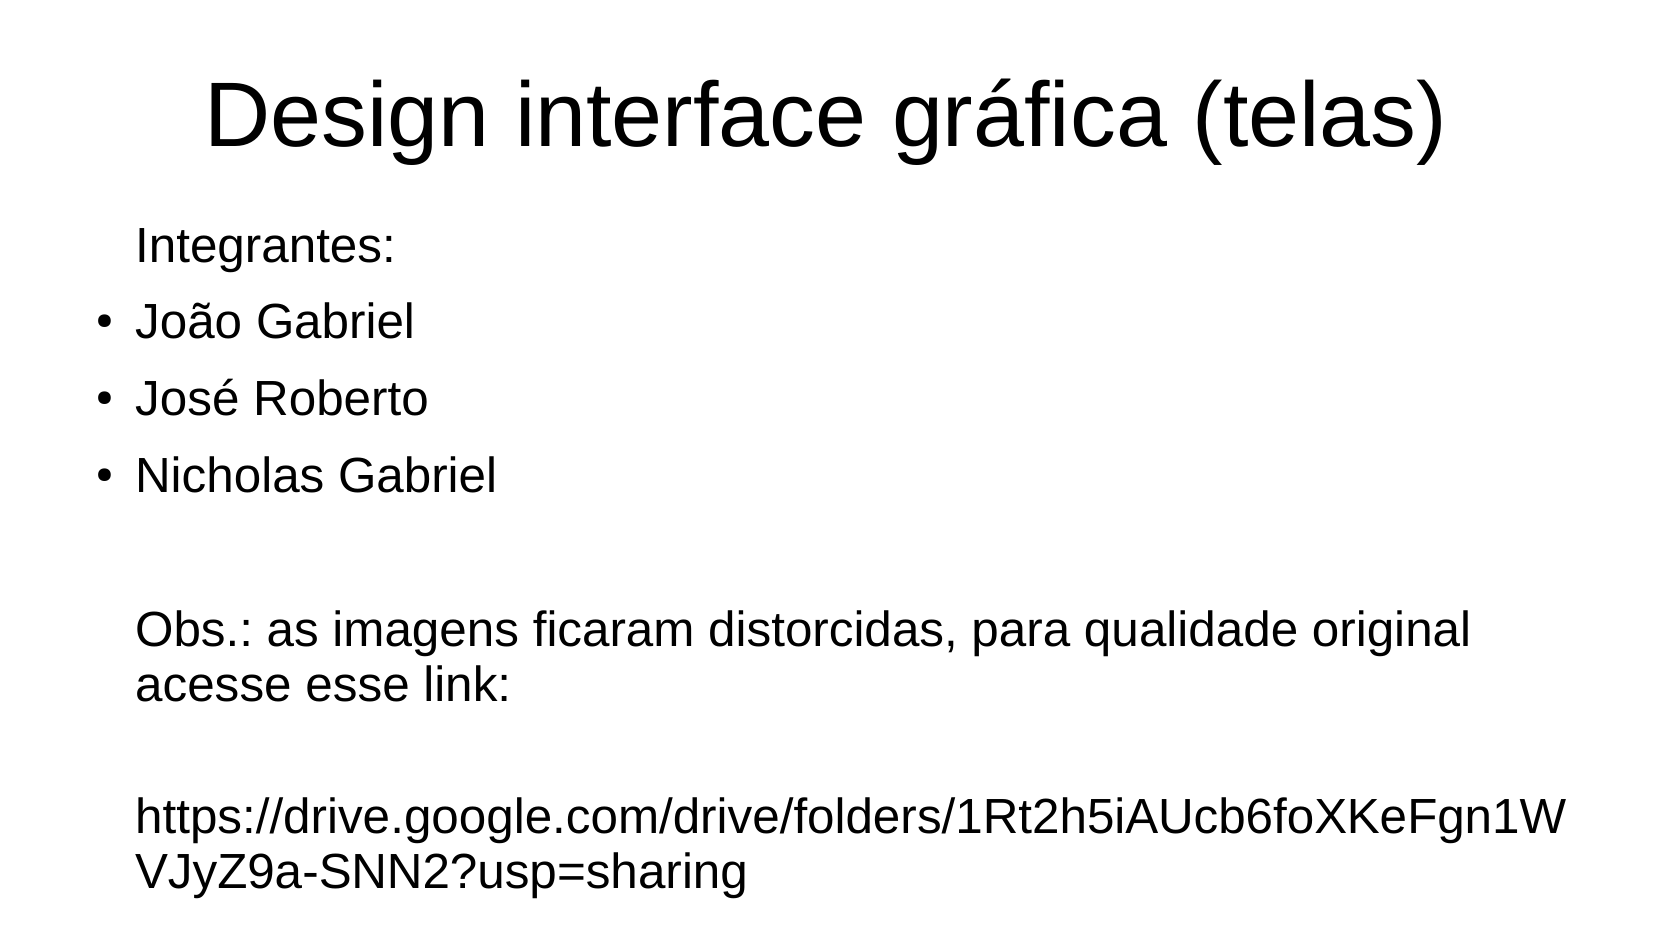

# Design interface gráfica (telas)
Integrantes:
João Gabriel
José Roberto
Nicholas Gabriel
Obs.: as imagens ficaram distorcidas, para qualidade original acesse esse link:
 https://drive.google.com/drive/folders/1Rt2h5iAUcb6foXKeFgn1WVJyZ9a-SNN2?usp=sharing